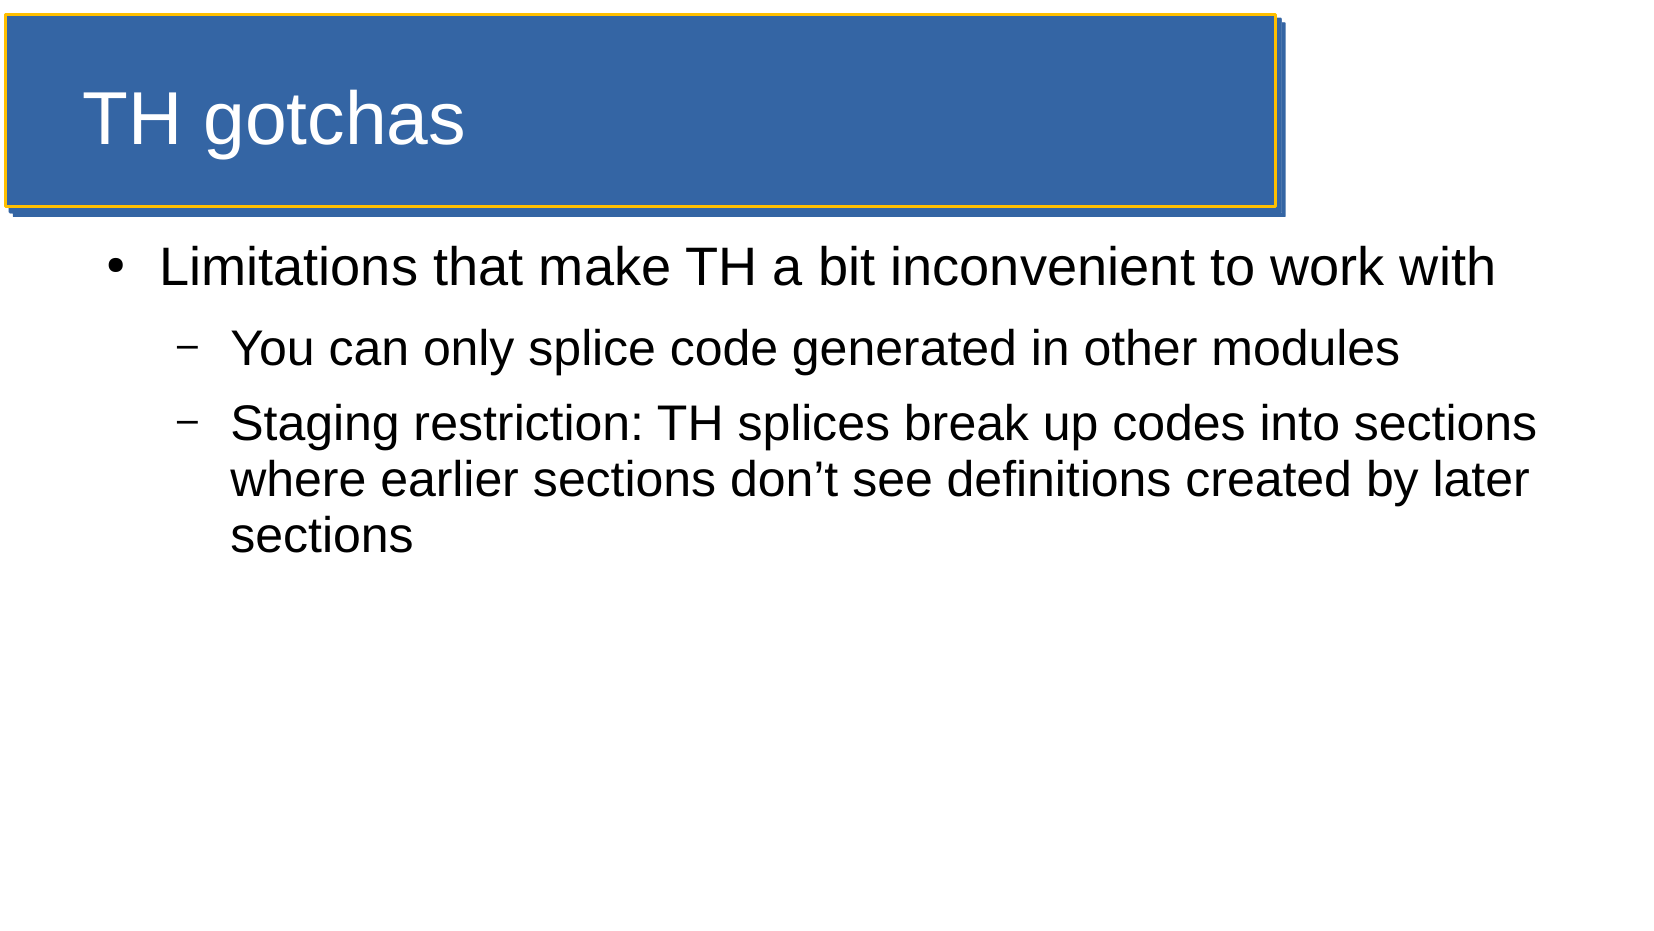

# TH gotchas
Limitations that make TH a bit inconvenient to work with
You can only splice code generated in other modules
Staging restriction: TH splices break up codes into sections where earlier sections don’t see definitions created by later sections